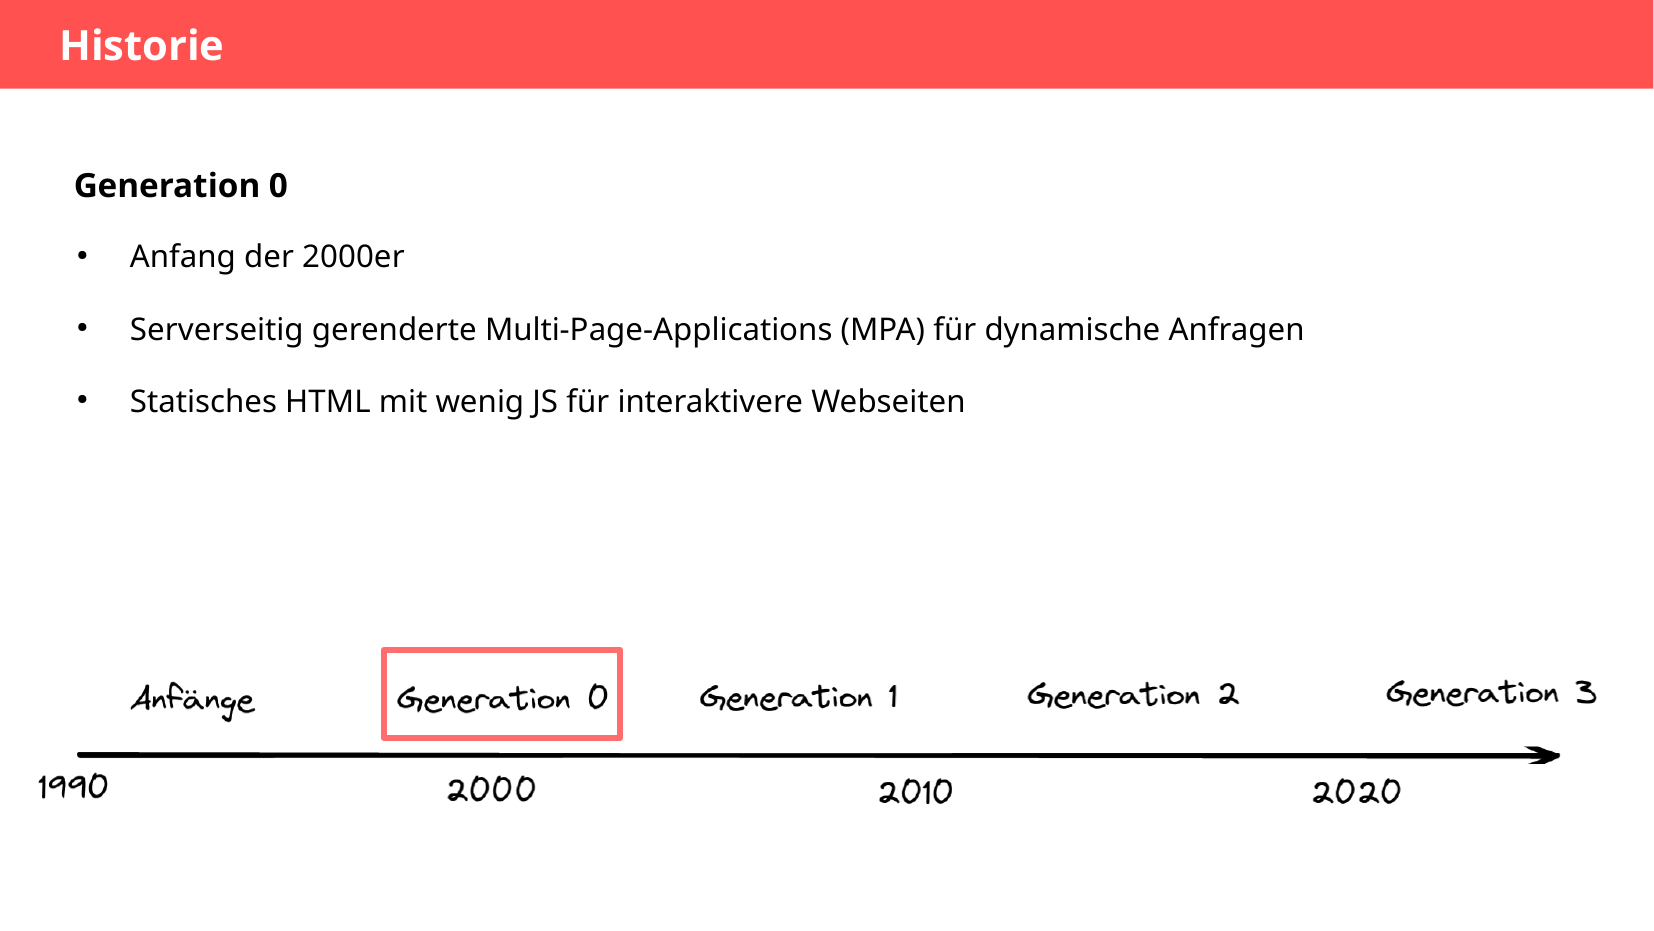

Historie
Generation 0
# Anfang der 2000er
Serverseitig gerenderte Multi-Page-Applications (MPA) für dynamische Anfragen
Statisches HTML mit wenig JS für interaktivere Webseiten